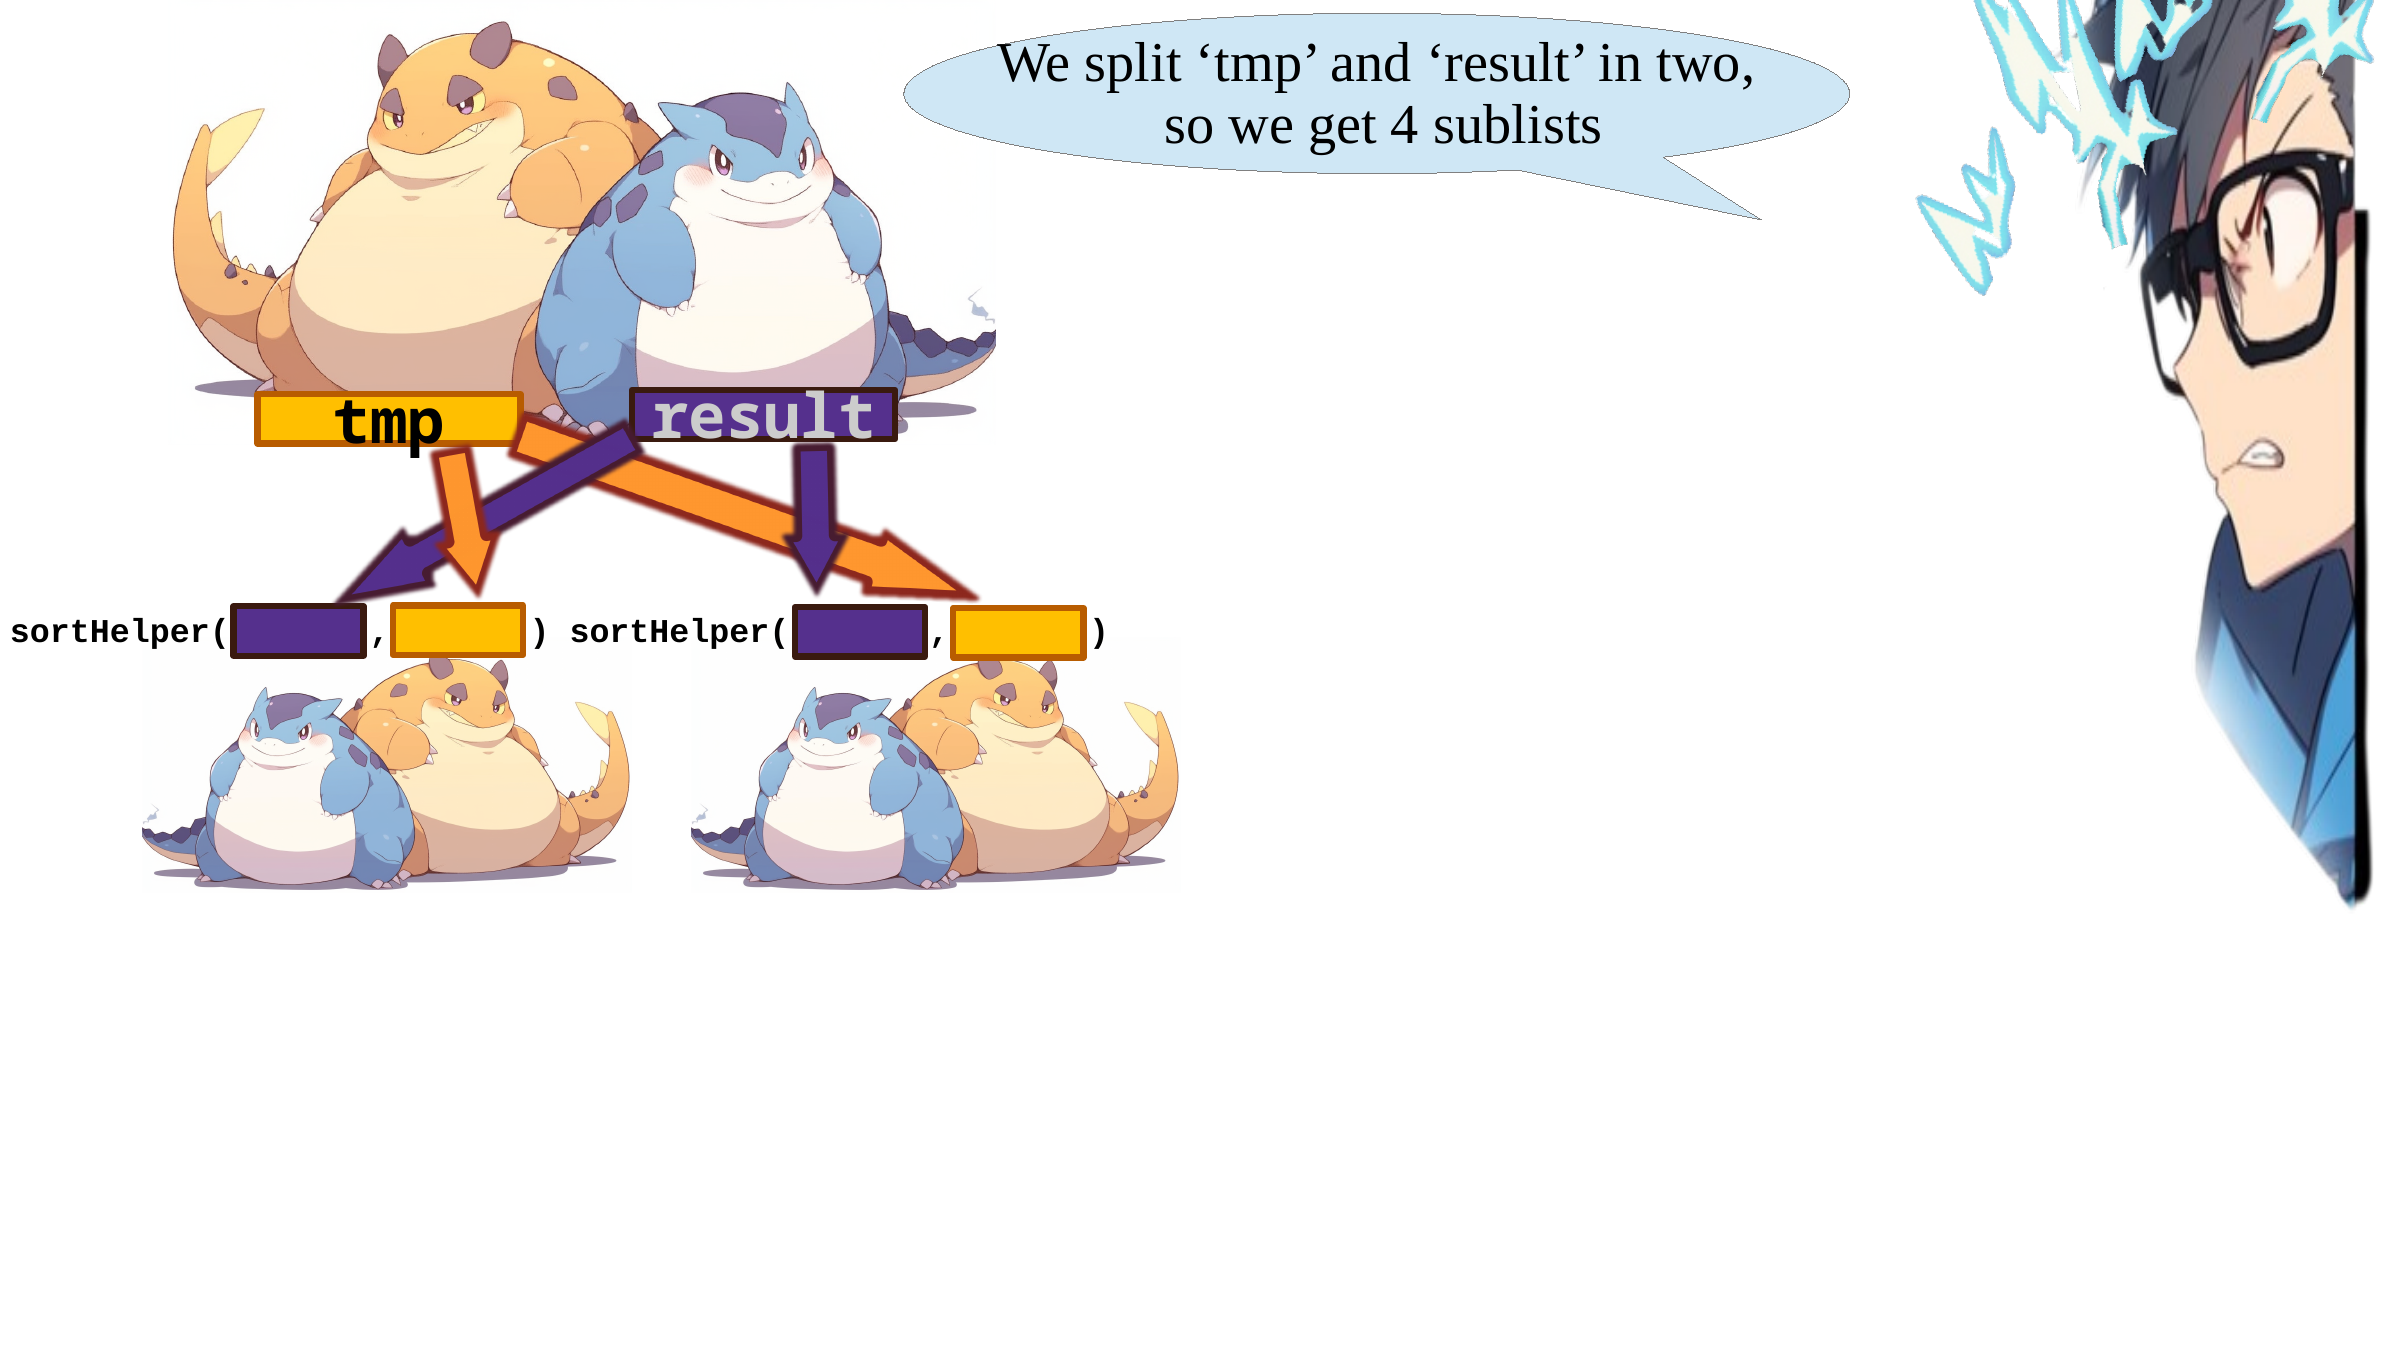

We split ‘tmp’ and ‘result’ in two,
 so we get 4 sublists
result
tmp
sortHelper( , ) sortHelper( , )